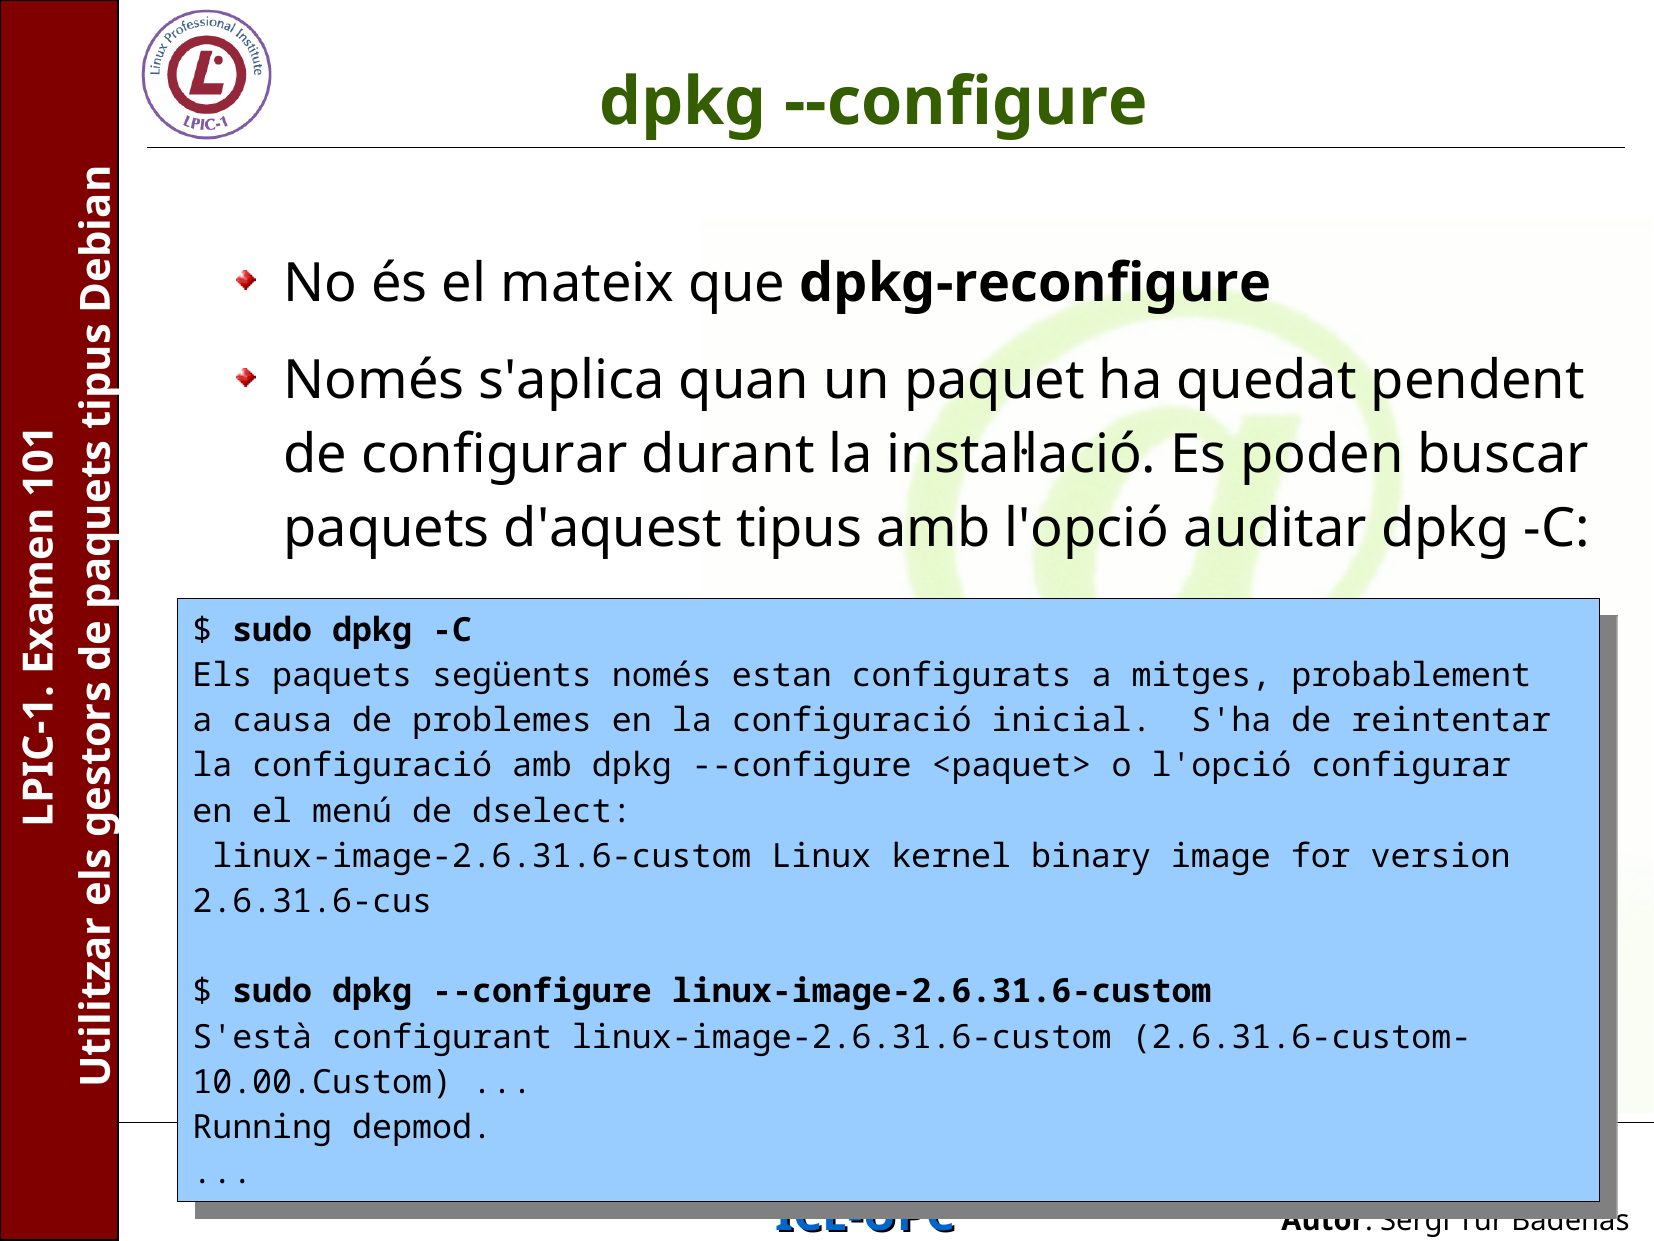

# dpkg --configure
No és el mateix que dpkg-reconfigure
Només s'aplica quan un paquet ha quedat pendent de configurar durant la instal·lació. Es poden buscar paquets d'aquest tipus amb l'opció auditar dpkg -C:
$ sudo dpkg -C
Els paquets següents només estan configurats a mitges, probablement
a causa de problemes en la configuració inicial. S'ha de reintentar
la configuració amb dpkg --configure <paquet> o l'opció configurar
en el menú de dselect:
 linux-image-2.6.31.6-custom Linux kernel binary image for version 2.6.31.6-cus
$ sudo dpkg --configure linux-image-2.6.31.6-custom
S'està configurant linux-image-2.6.31.6-custom (2.6.31.6-custom-10.00.Custom) ...
Running depmod.
...